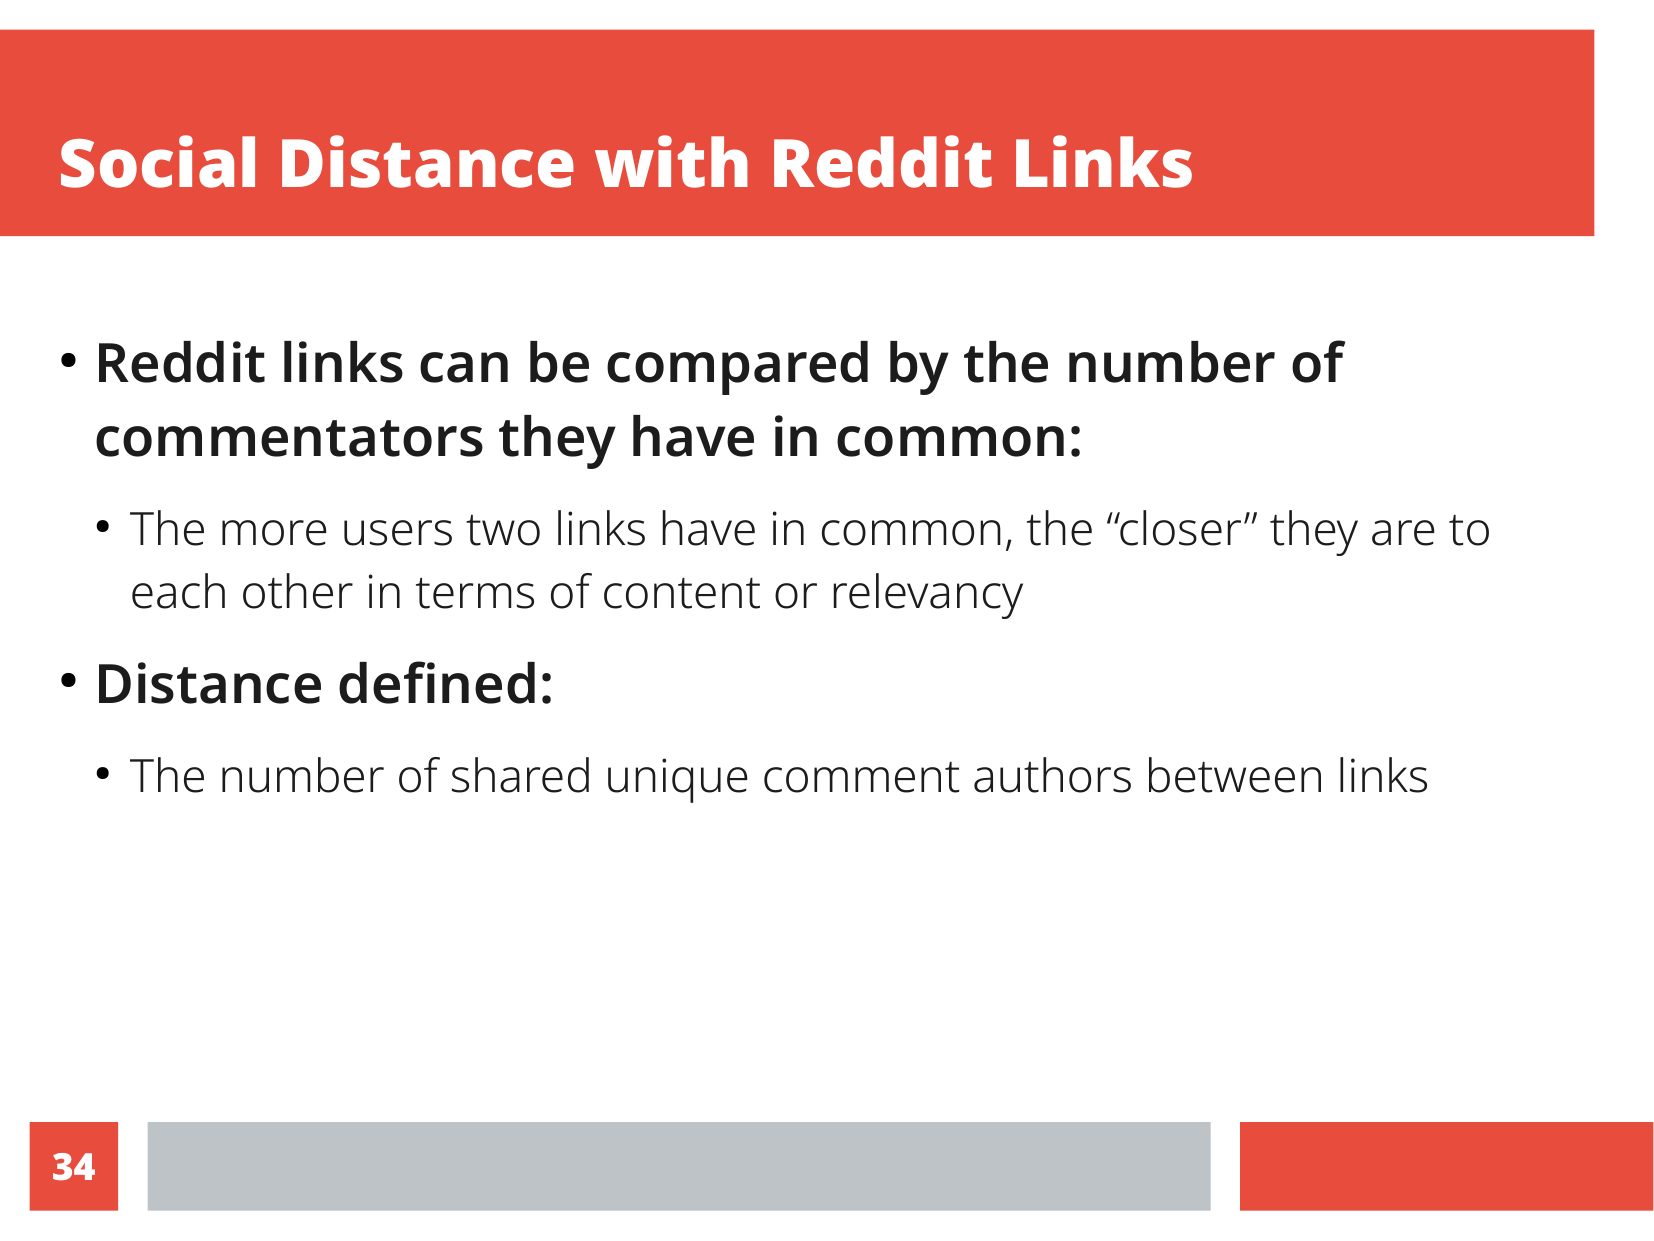

# Social Distance with Reddit Links
Reddit links can be compared by the number of commentators they have in common:
The more users two links have in common, the “closer” they are to each other in terms of content or relevancy
Distance defined:
The number of shared unique comment authors between links
34